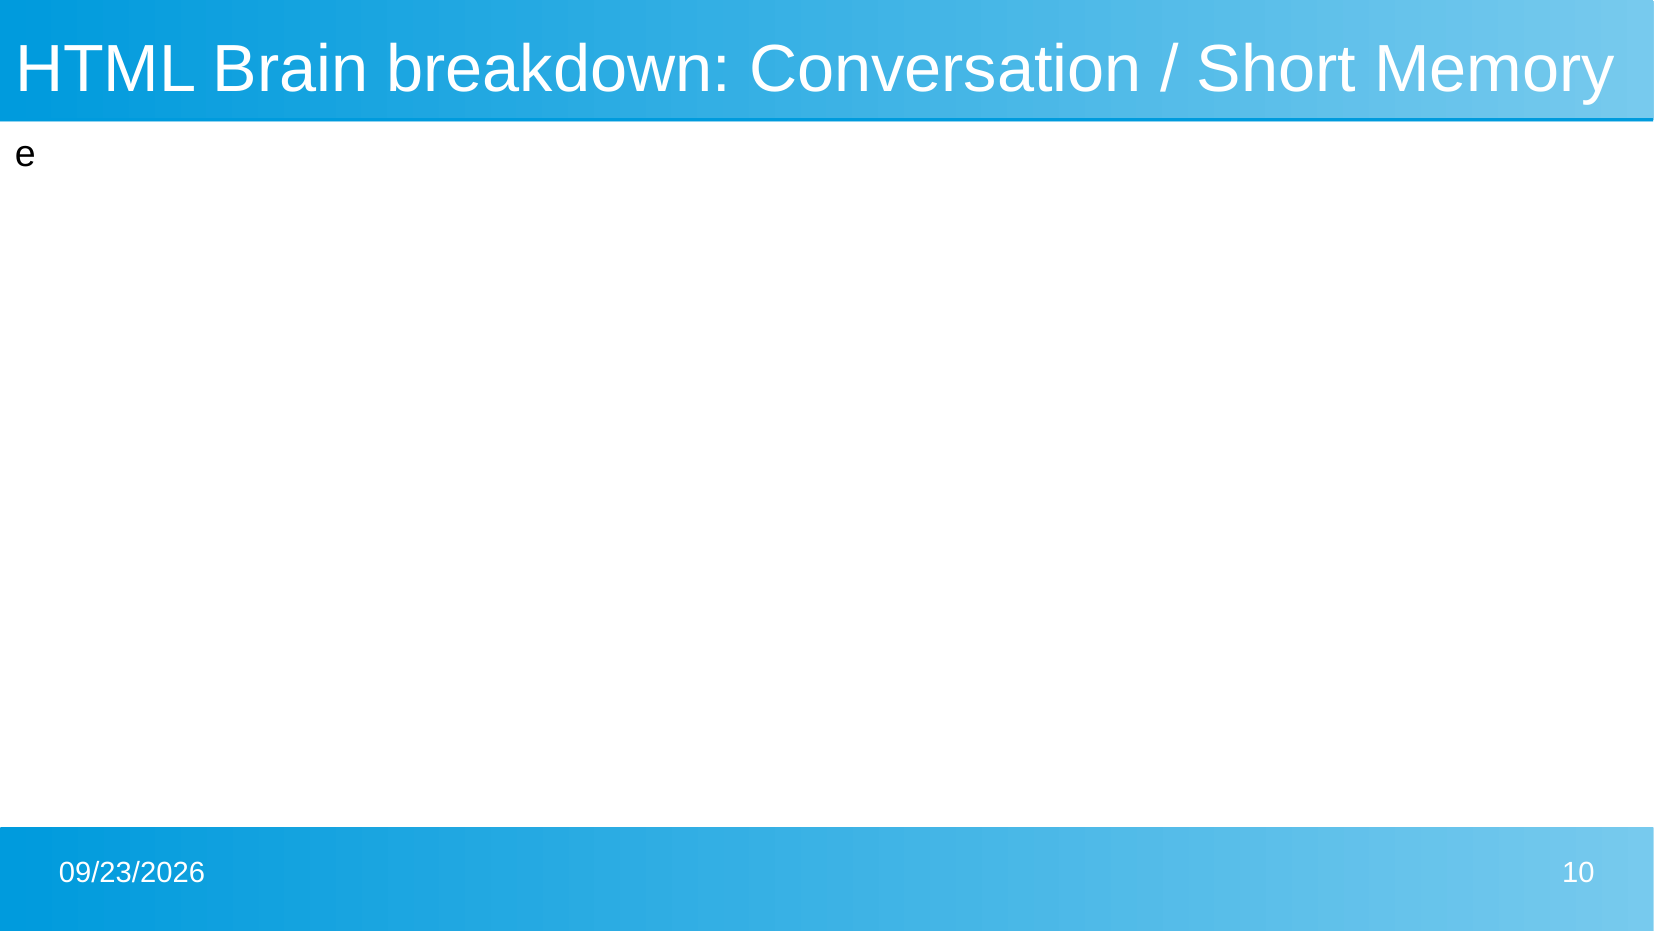

# HTML Brain breakdown: Conversation / Short Memory
e
10